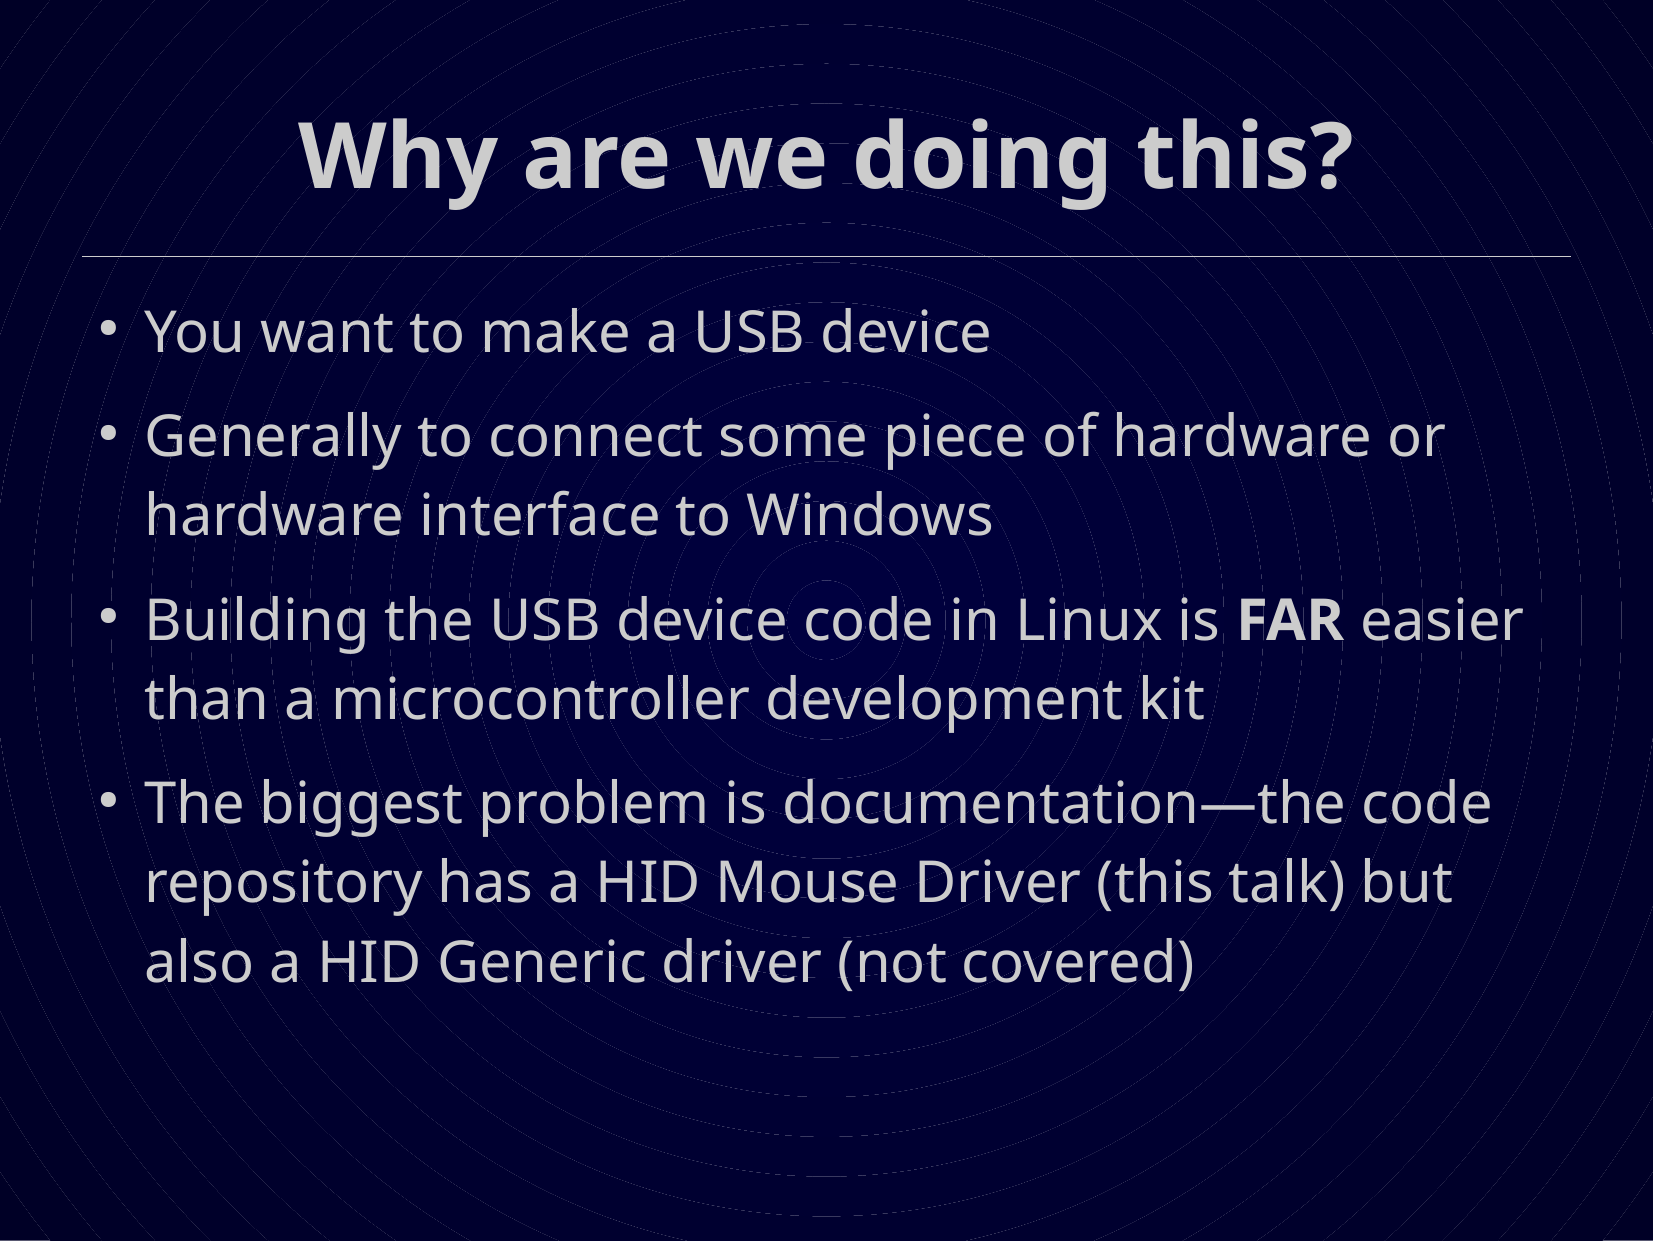

# Why are we doing this?
You want to make a USB device
Generally to connect some piece of hardware or hardware interface to Windows
Building the USB device code in Linux is FAR easier than a microcontroller development kit
The biggest problem is documentation—the code repository has a HID Mouse Driver (this talk) but also a HID Generic driver (not covered)